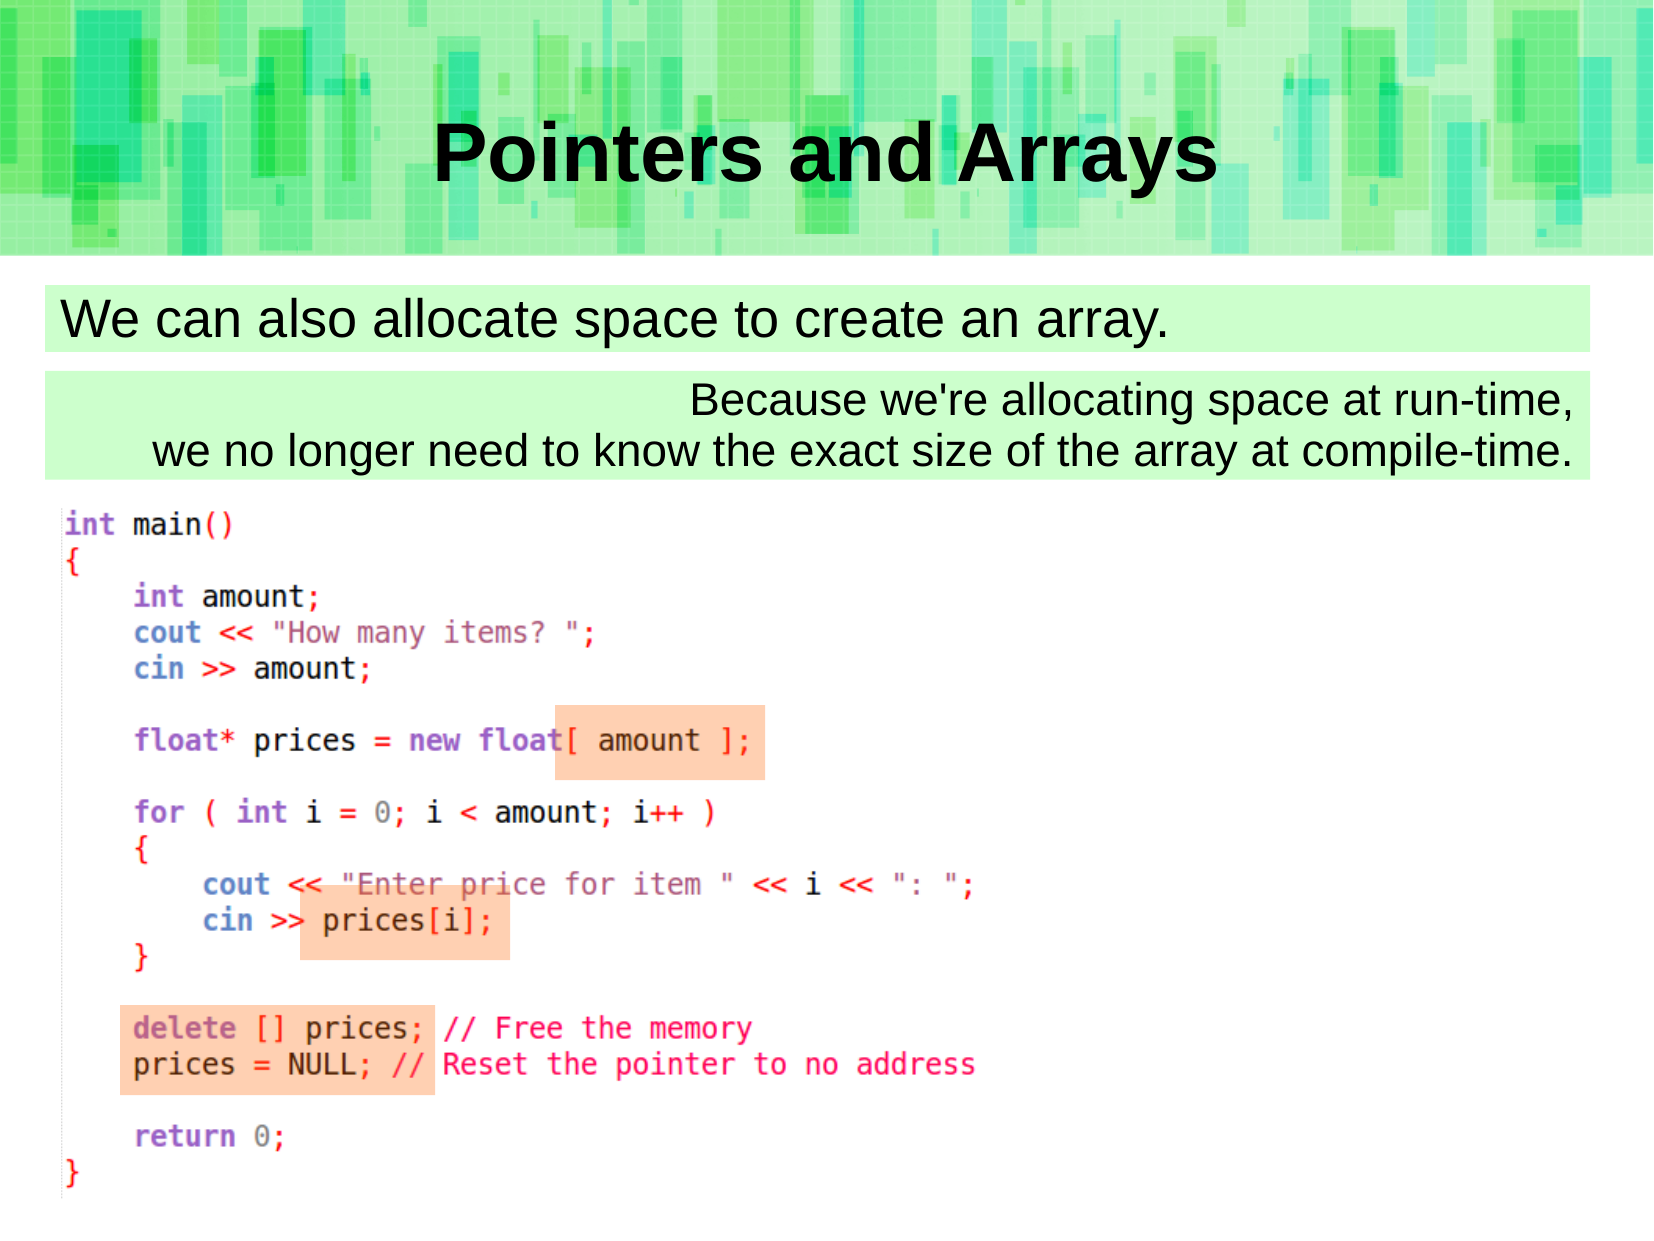

# Pointers and Arrays
We can also allocate space to create an array.
Because we're allocating space at run-time,
we no longer need to know the exact size of the array at compile-time.